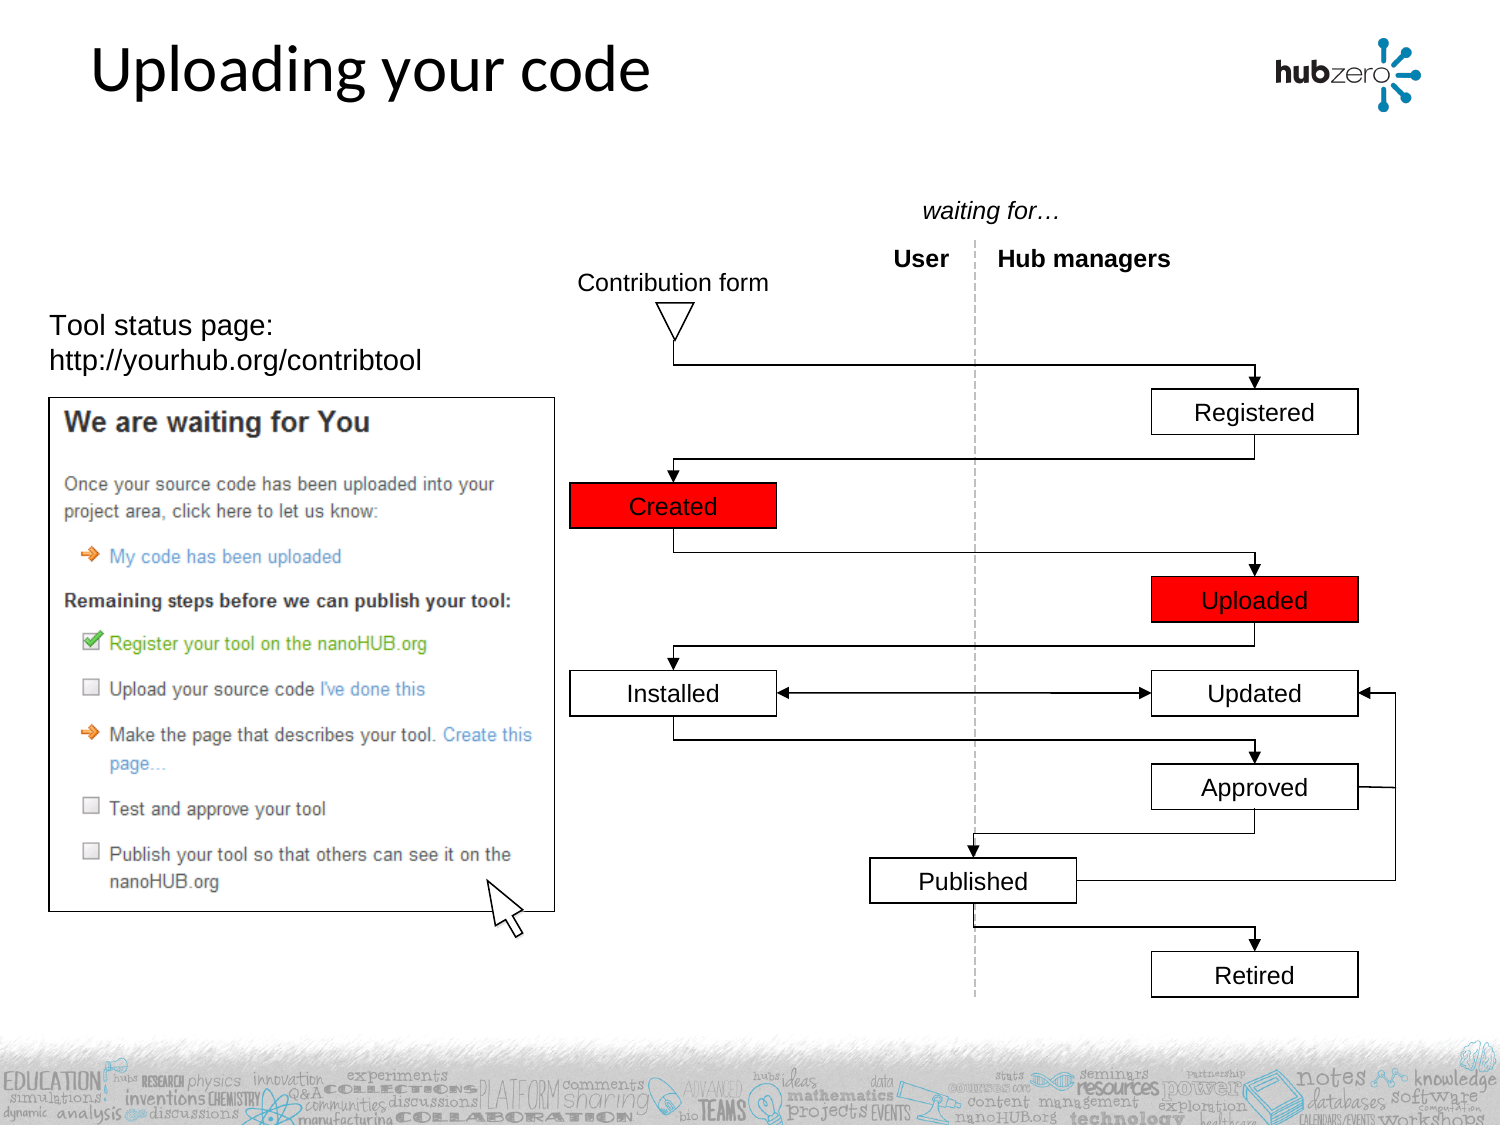

# Uploading your code
waiting for…
User
Hub managers
Contribution form
Tool status page:
http://yourhub.org/contribtool
Registered
Created
Uploaded
Installed
Updated
Approved
Published
Retired